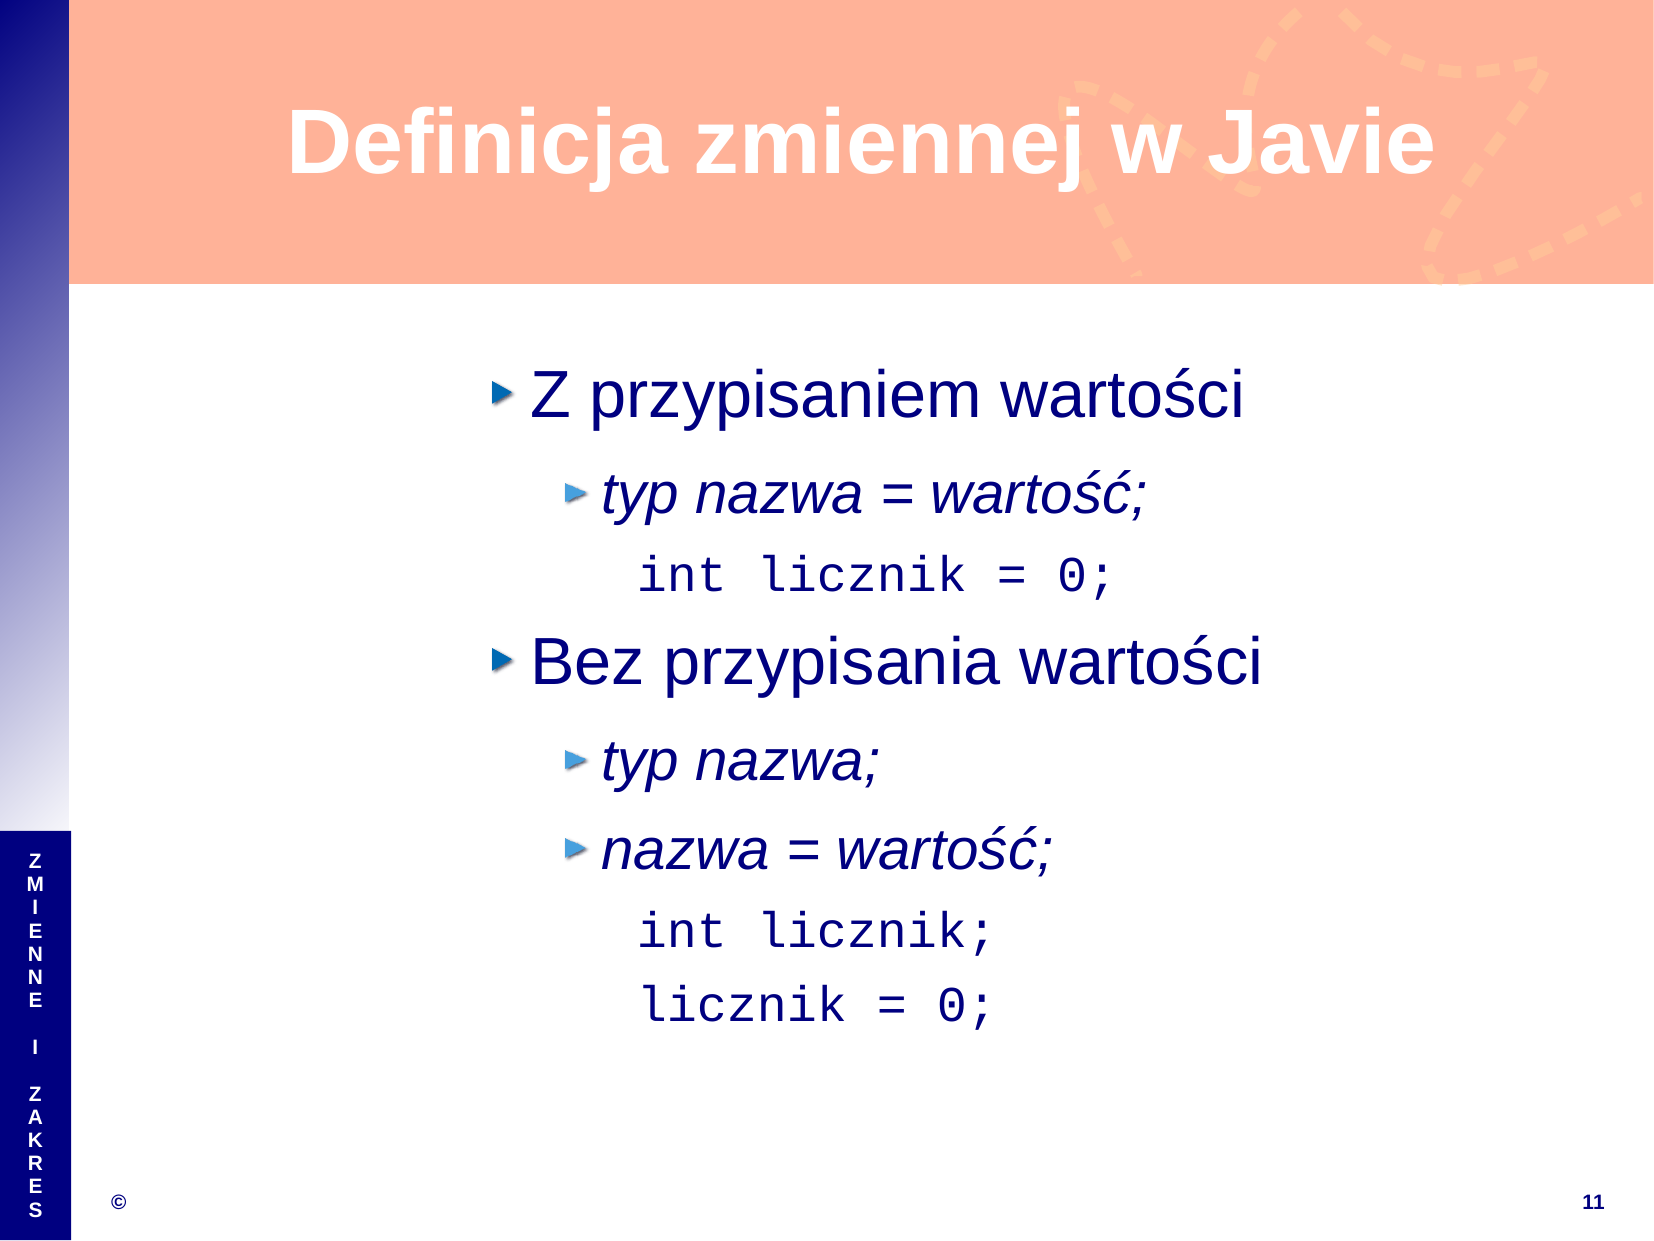

# Definicja zmiennej w Javie
Z przypisaniem wartości
typ nazwa = wartość;
int licznik = 0;
Bez przypisania wartości
typ nazwa;
nazwa = wartość;
int licznik;
licznik = 0;
Z
M
I
E
N
N
E
I
Z
A
K
R
E
S